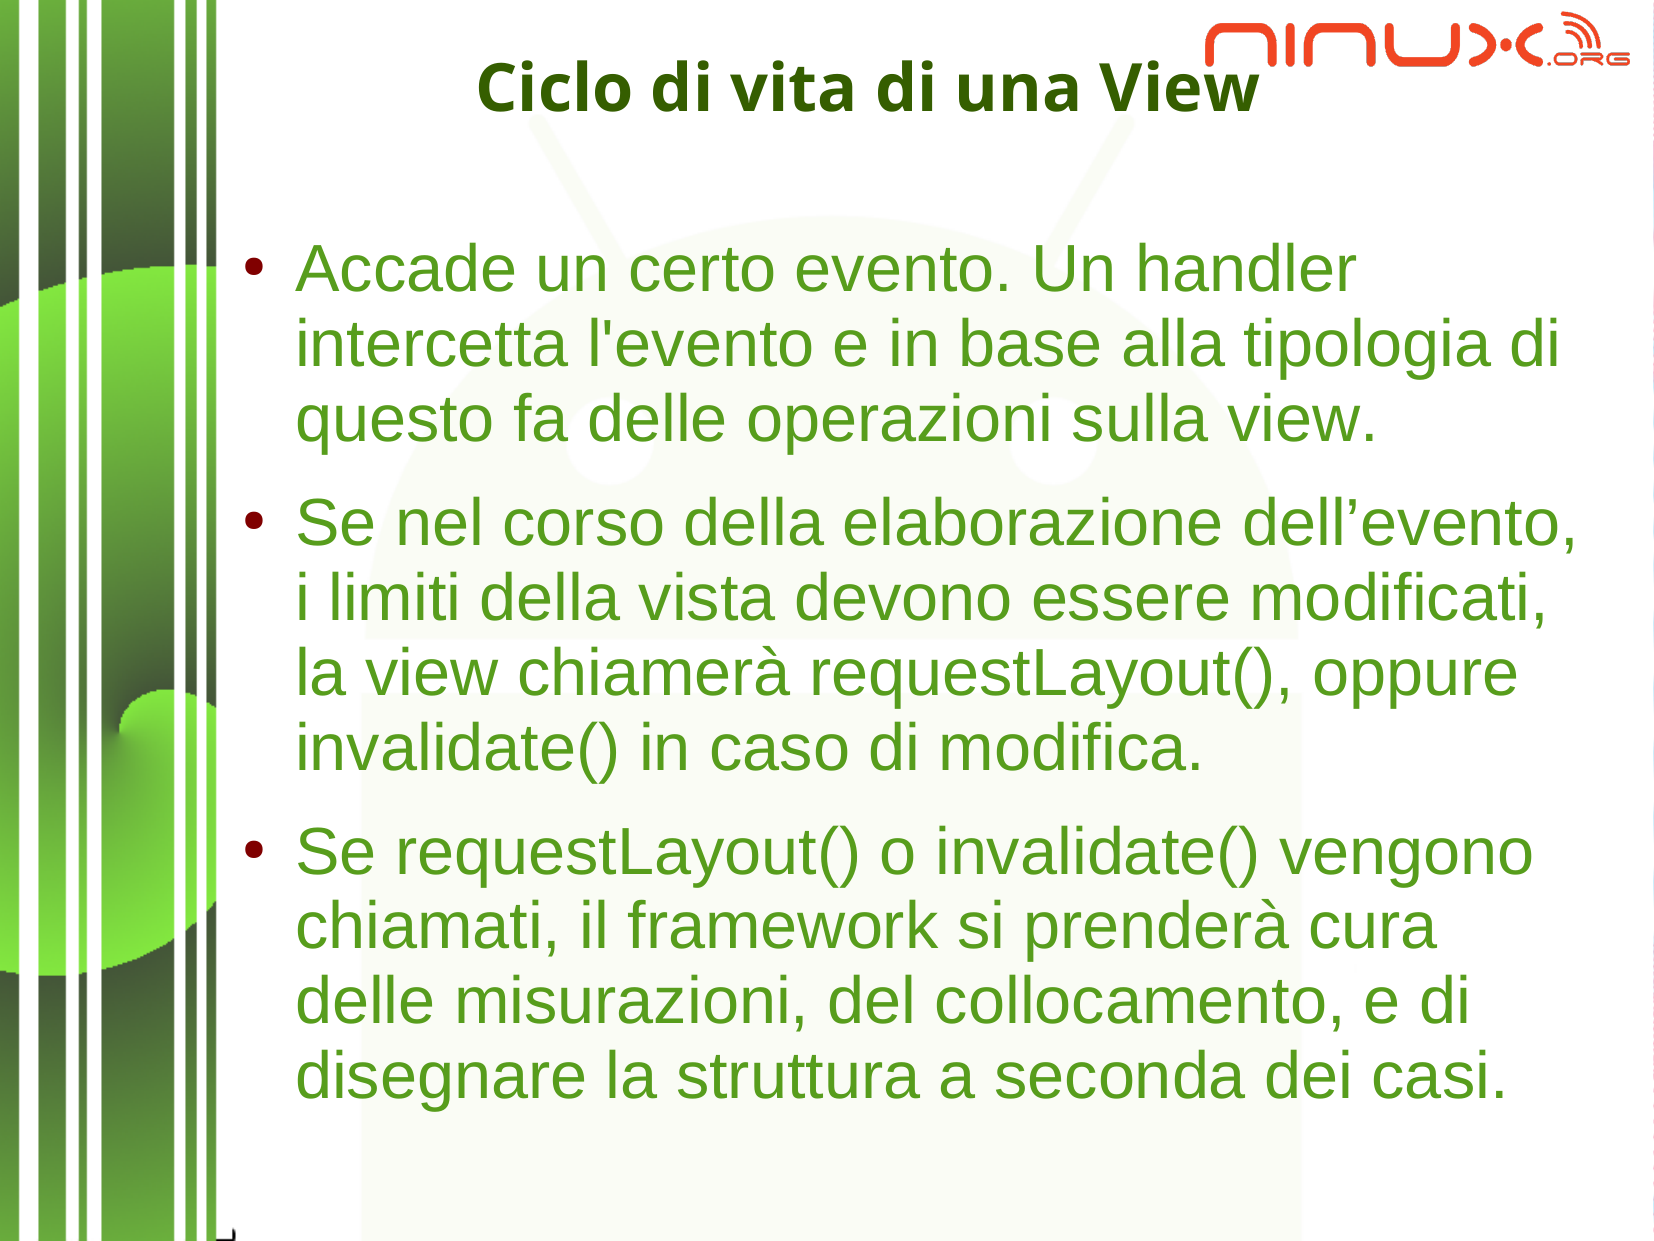

# Ciclo di vita di una View
Accade un certo evento. Un handler intercetta l'evento e in base alla tipologia di questo fa delle operazioni sulla view.
Se nel corso della elaborazione dell’evento, i limiti della vista devono essere modificati, la view chiamerà requestLayout(), oppure invalidate() in caso di modifica.
Se requestLayout() o invalidate() vengono chiamati, il framework si prenderà cura delle misurazioni, del collocamento, e di disegnare la struttura a seconda dei casi.